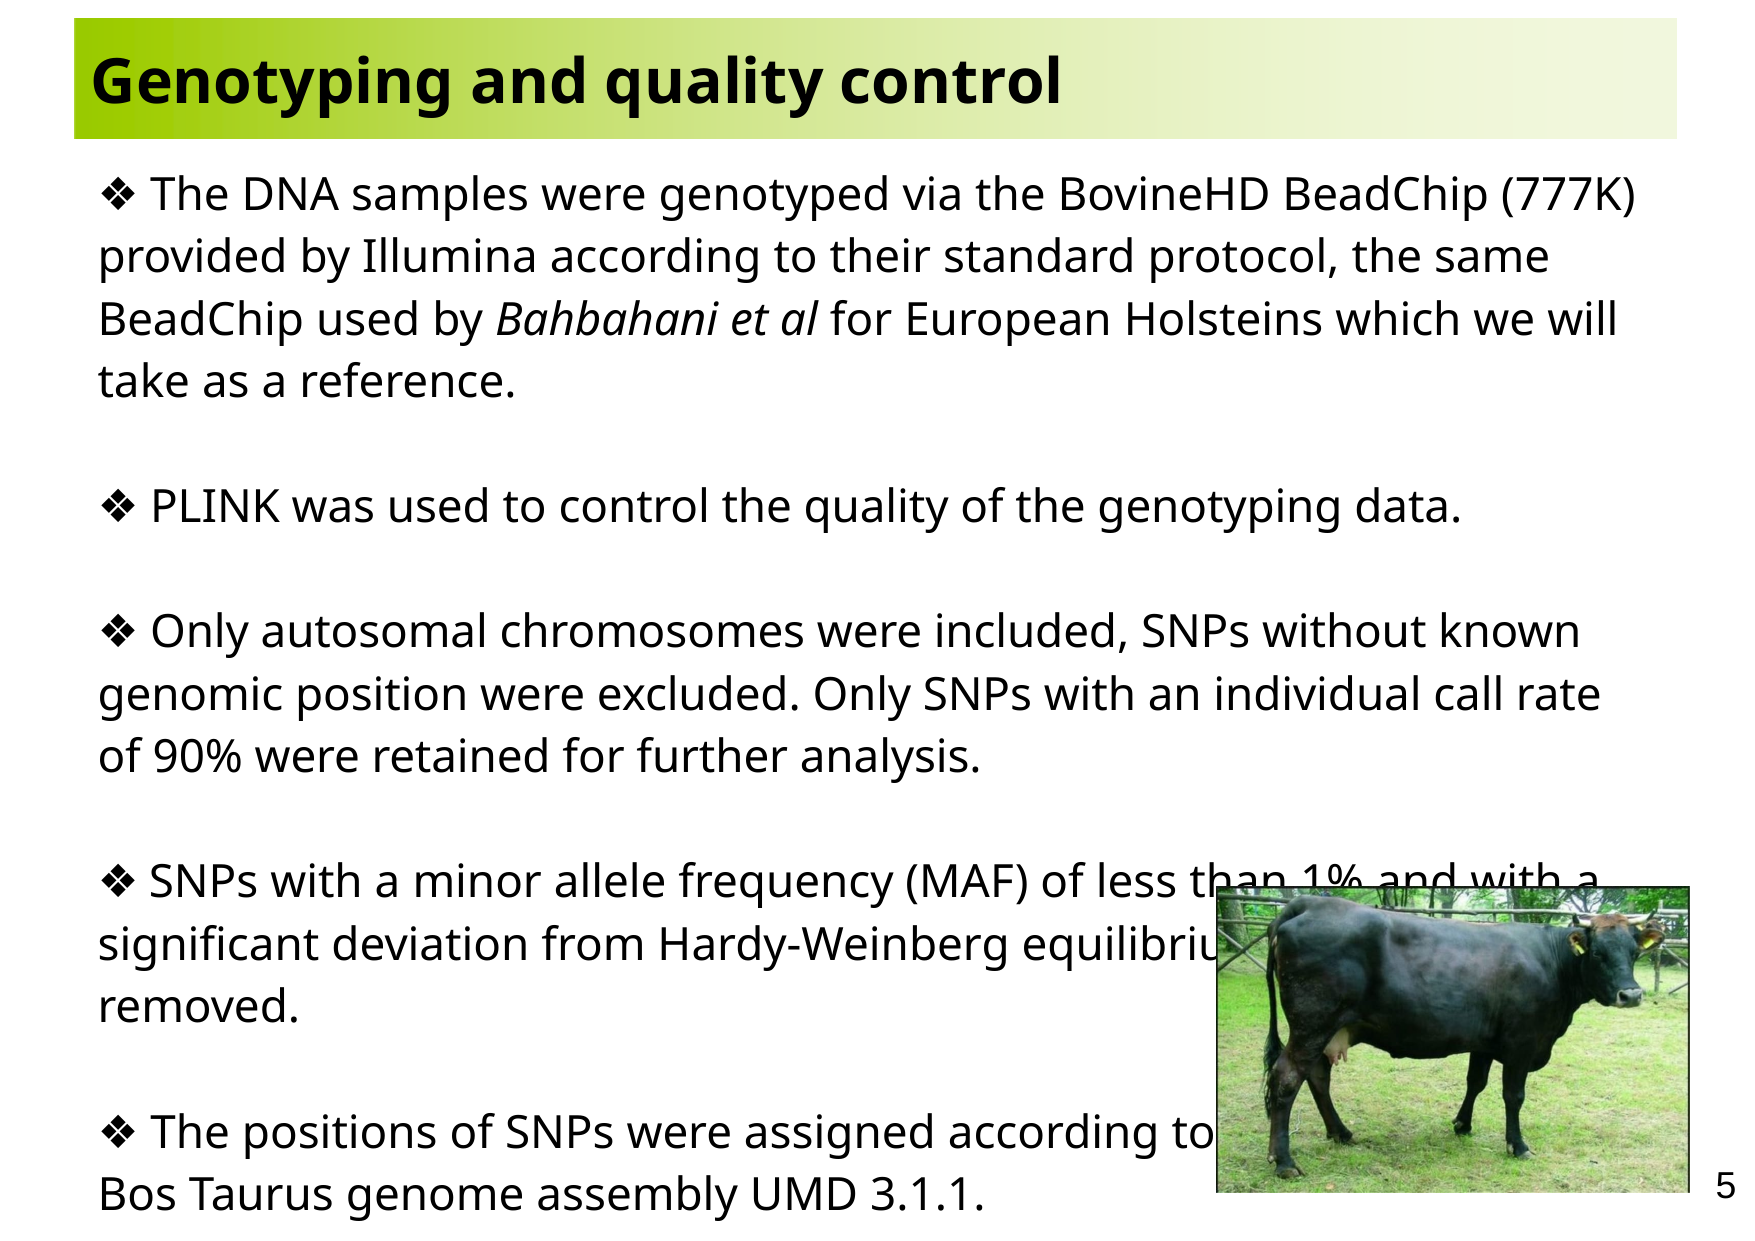

# Genotyping and quality control
❖ The DNA samples were genotyped via the BovineHD BeadChip (777K) provided by Illumina according to their standard protocol, the same BeadChip used by Bahbahani et al for European Holsteins which we will take as a reference.
❖ PLINK was used to control the quality of the genotyping data.
❖ Only autosomal chromosomes were included, SNPs without known genomic position were excluded. Only SNPs with an individual call rate
of 90% were retained for further analysis.
❖ SNPs with a minor allele frequency (MAF) of less than 1% and with a significant deviation from Hardy-Weinberg equilibrium (HWE) were removed.
❖ The positions of SNPs were assigned according to
Bos Taurus genome assembly UMD 3.1.1.
5
Introduction to R
June 20, 2013
4 / 59